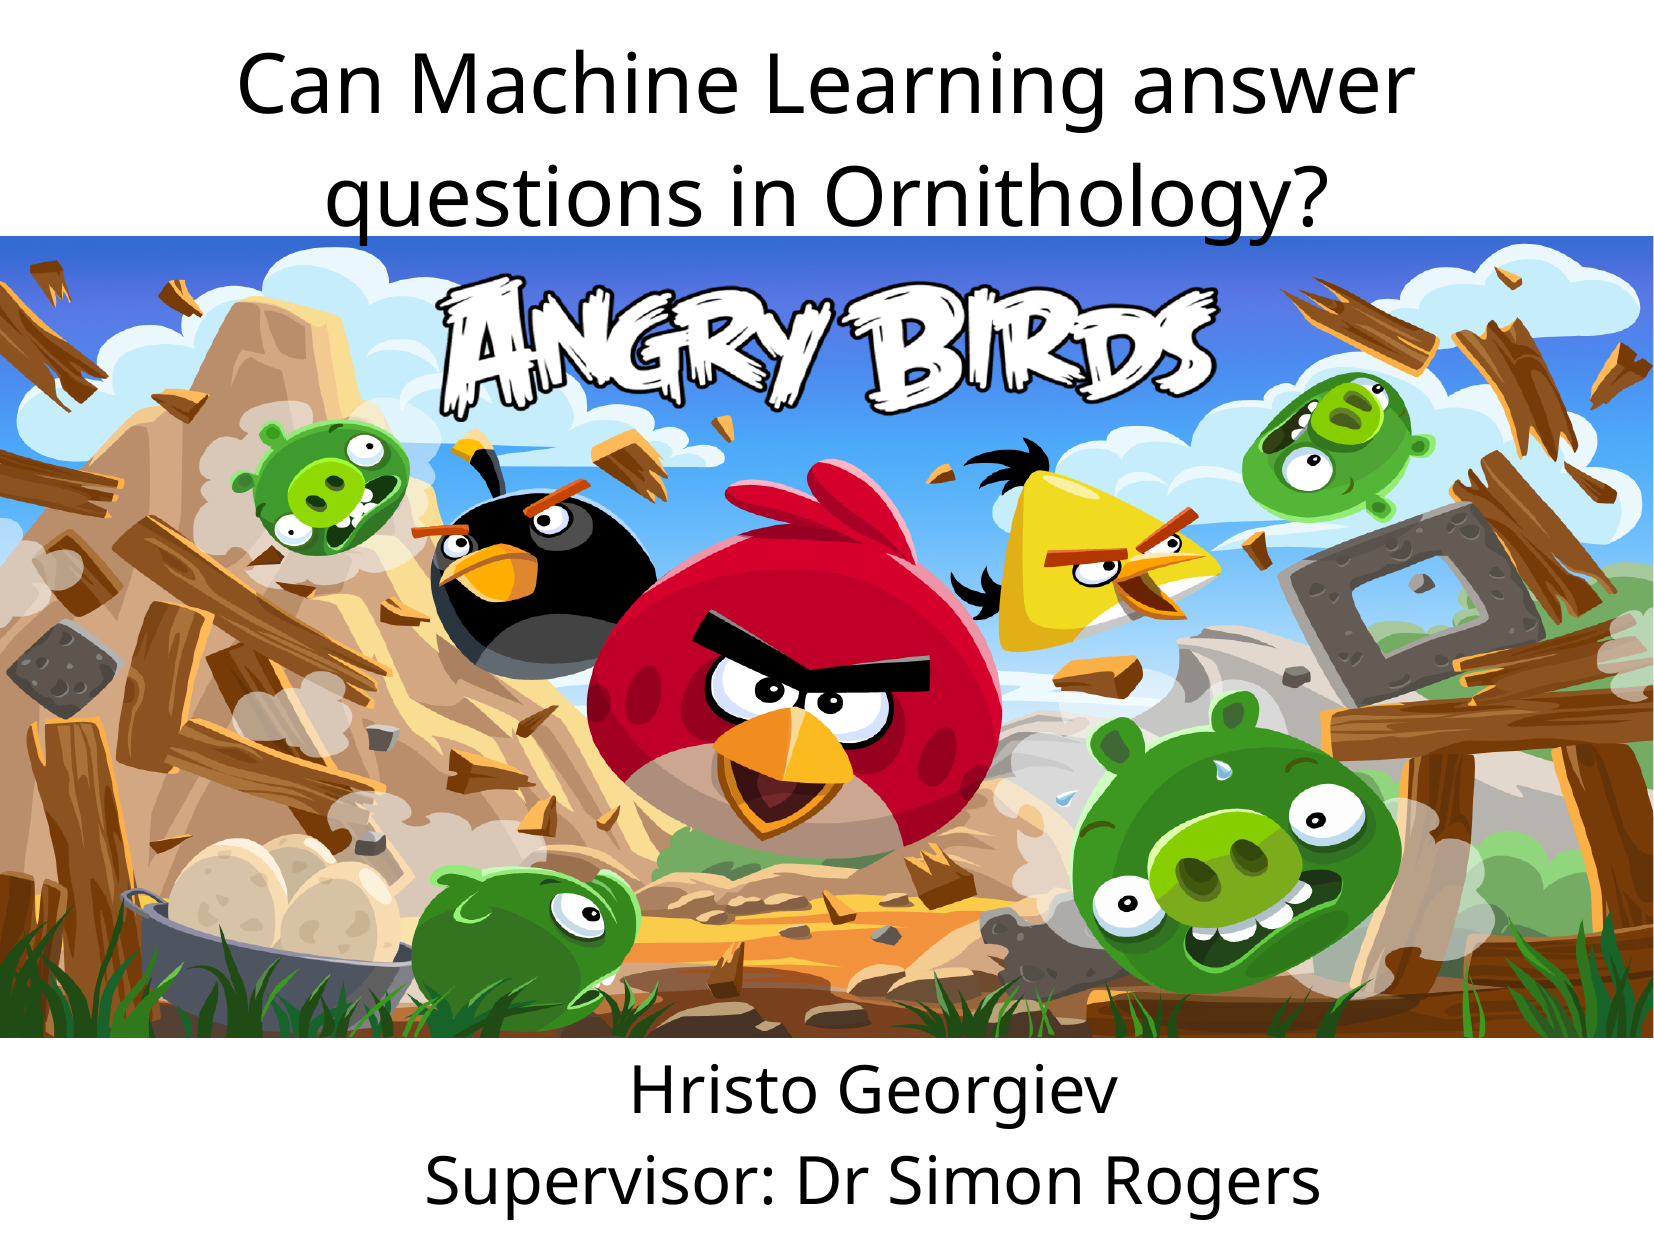

Can Machine Learning answer questions in Ornithology?
# Hristo Georgiev Supervisor: Dr Simon Rogers